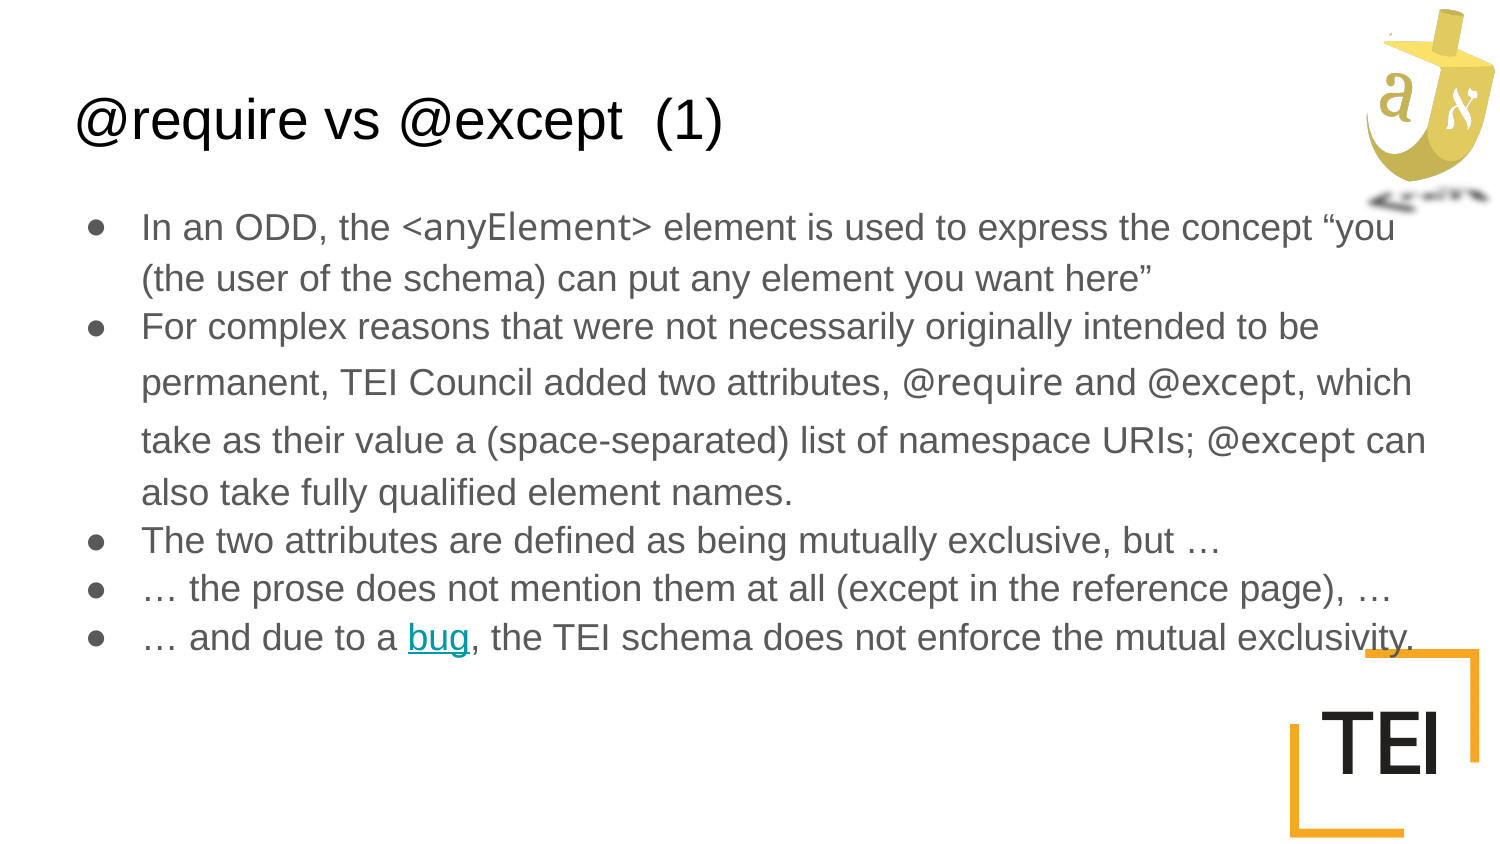

# @require vs @except (1)
In an ODD, the <anyElement> element is used to express the concept “you (the user of the schema) can put any element you want here”
For complex reasons that were not necessarily originally intended to be permanent, TEI Council added two attributes, @require and @except, which take as their value a (space-separated) list of namespace URIs; @except can also take fully qualified element names.
The two attributes are defined as being mutually exclusive, but …
… the prose does not mention them at all (except in the reference page), …
… and due to a bug, the TEI schema does not enforce the mutual exclusivity.